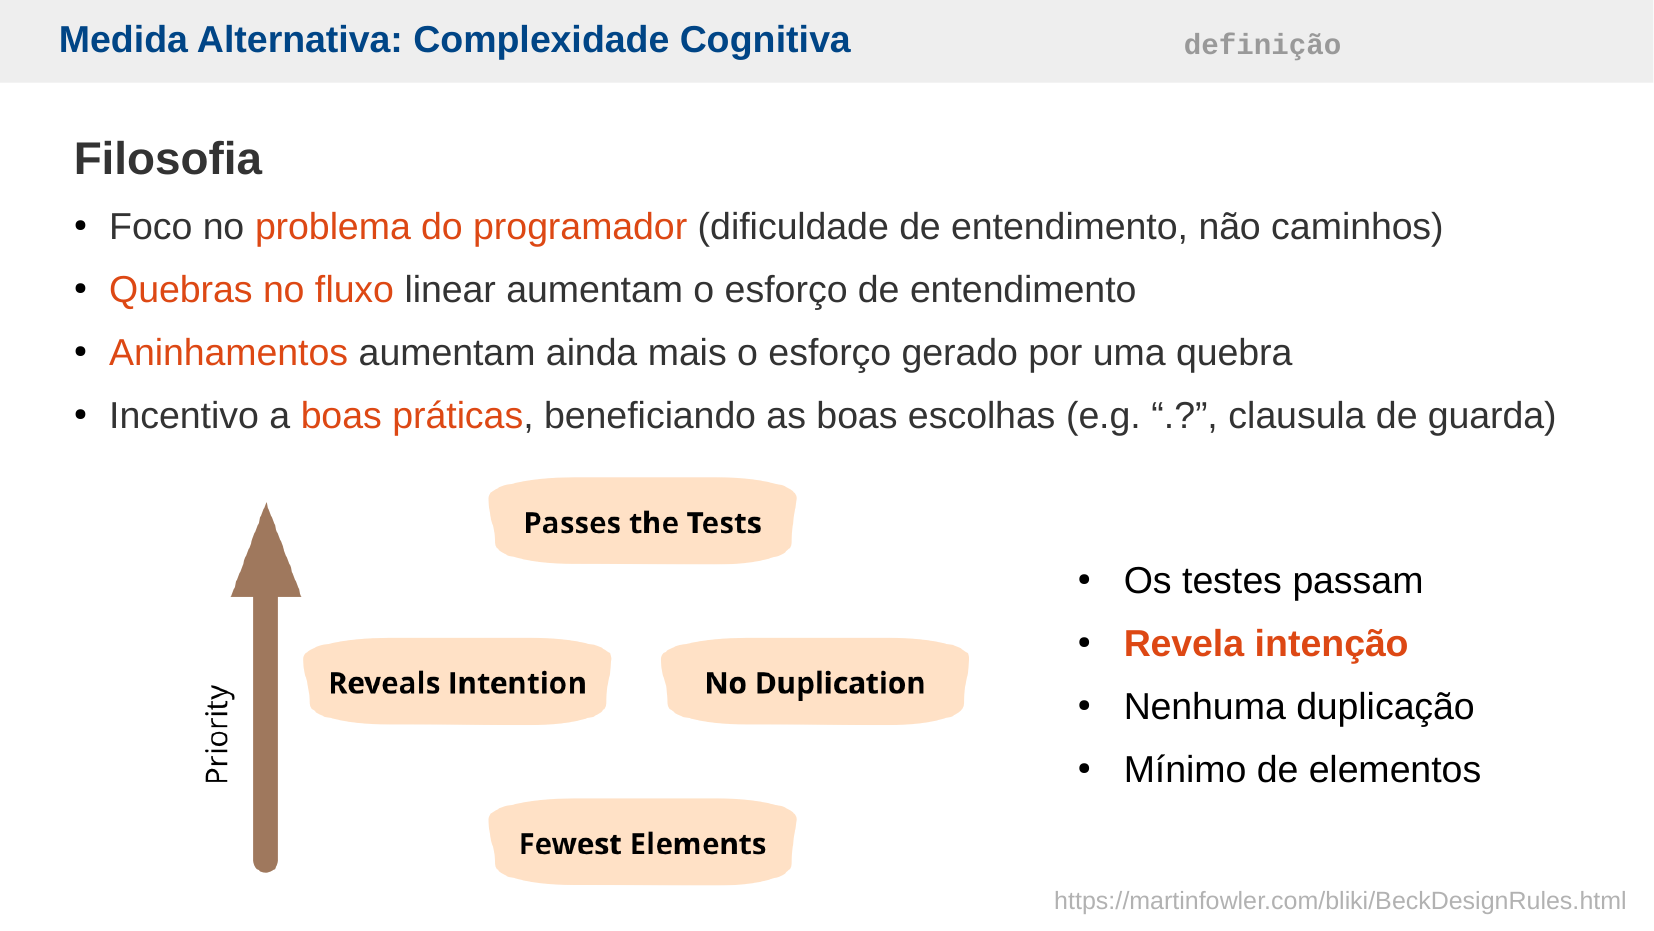

Medida Alternativa: Complexidade Cognitiva
definição
Filosofia
Foco no problema do programador (dificuldade de entendimento, não caminhos)
Quebras no fluxo linear aumentam o esforço de entendimento
Aninhamentos aumentam ainda mais o esforço gerado por uma quebra
Incentivo a boas práticas, beneficiando as boas escolhas (e.g. “.?”, clausula de guarda)
 Os testes passam
 Revela intenção
 Nenhuma duplicação
 Mínimo de elementos
#
https://martinfowler.com/bliki/BeckDesignRules.html